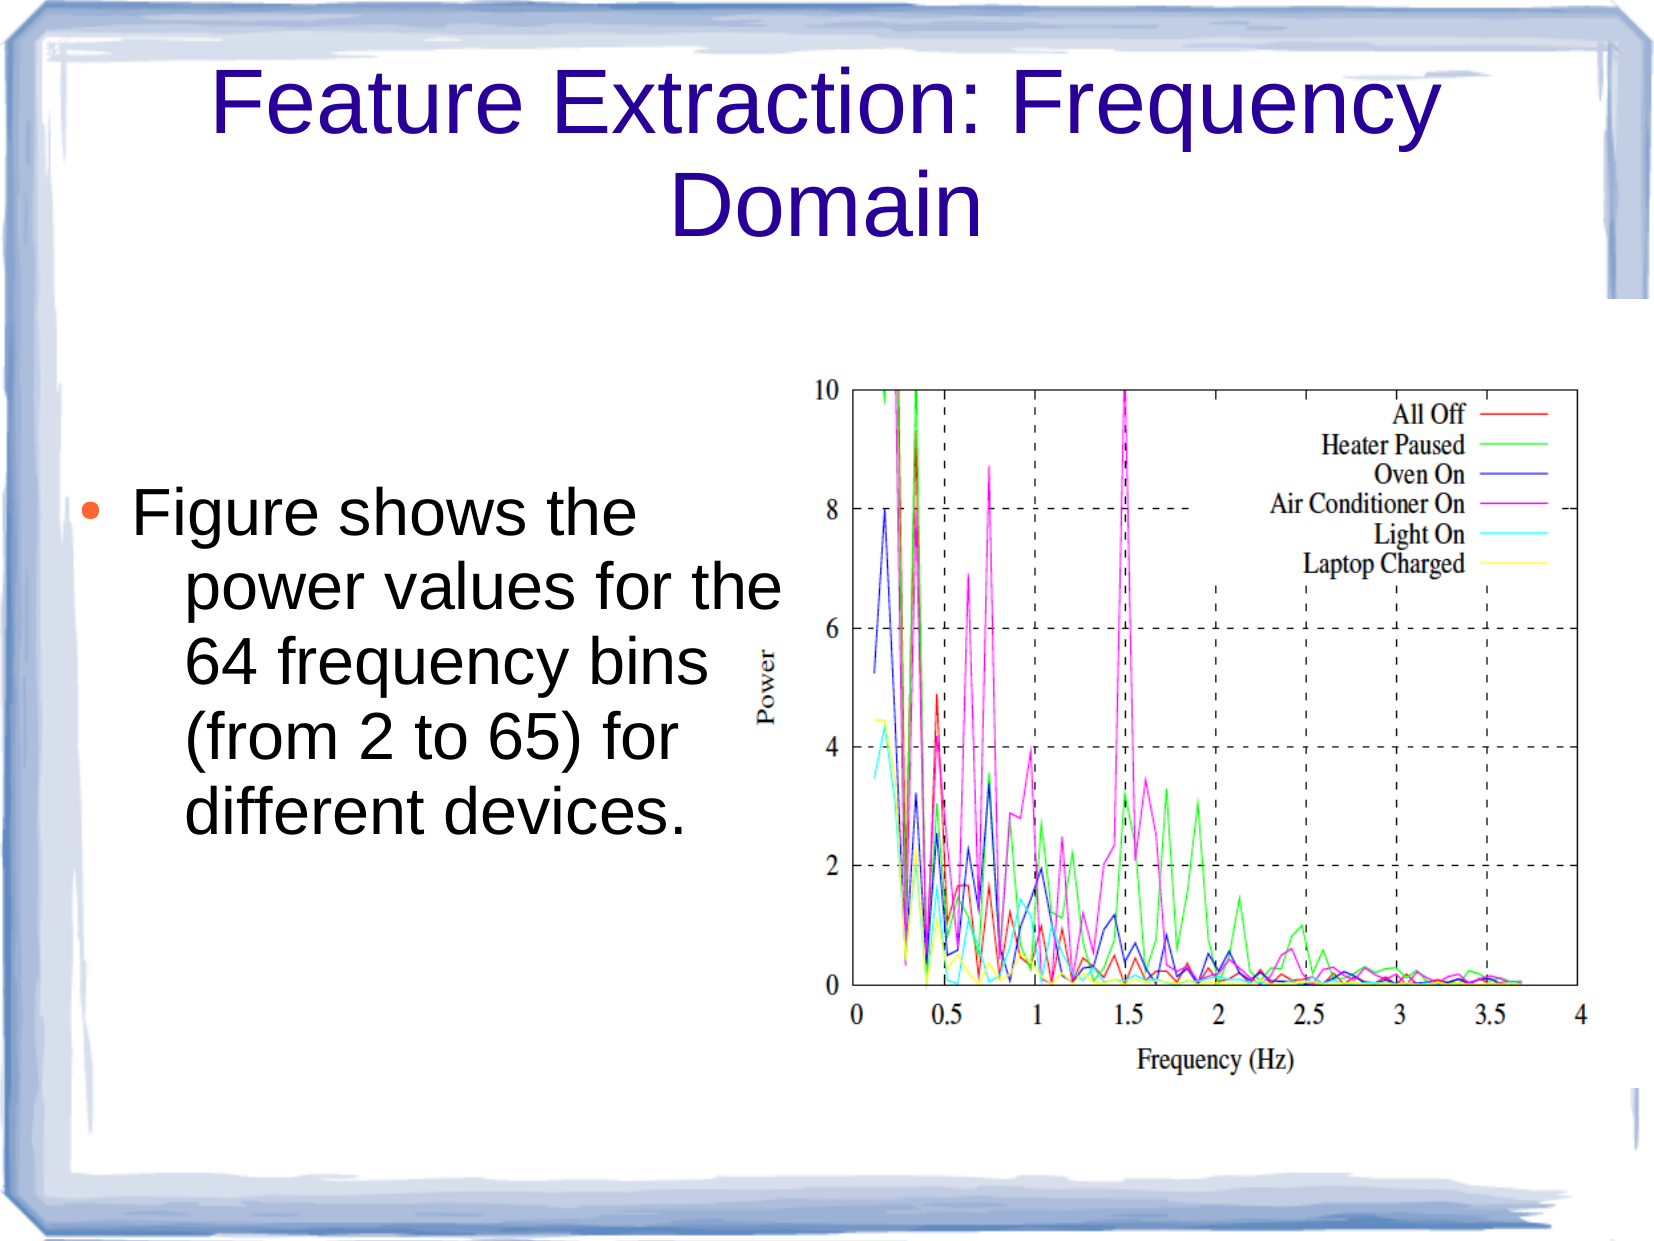

# Feature Extraction: Frequency Domain
Figure shows the power values for the 64 frequency bins (from 2 to 65) for different devices.